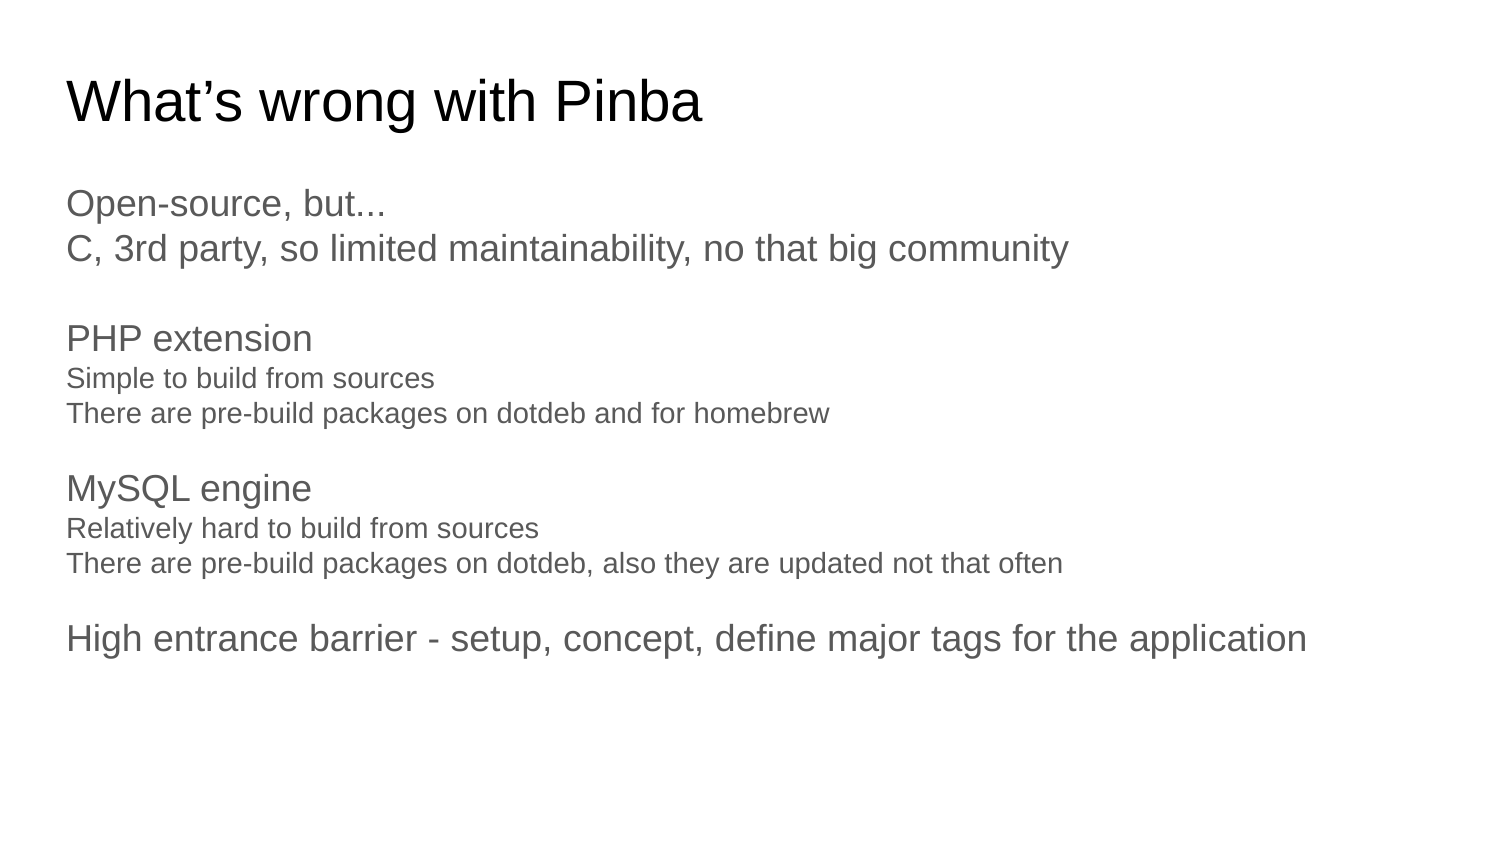

What’s wrong with Pinba
# Open-source, but... C, 3rd party, so limited maintainability, no that big community PHP extension Simple to build from sources There are pre-build packages on dotdeb and for homebrew MySQL engine Relatively hard to build from sources There are pre-build packages on dotdeb, also they are updated not that often High entrance barrier - setup, concept, define major tags for the application